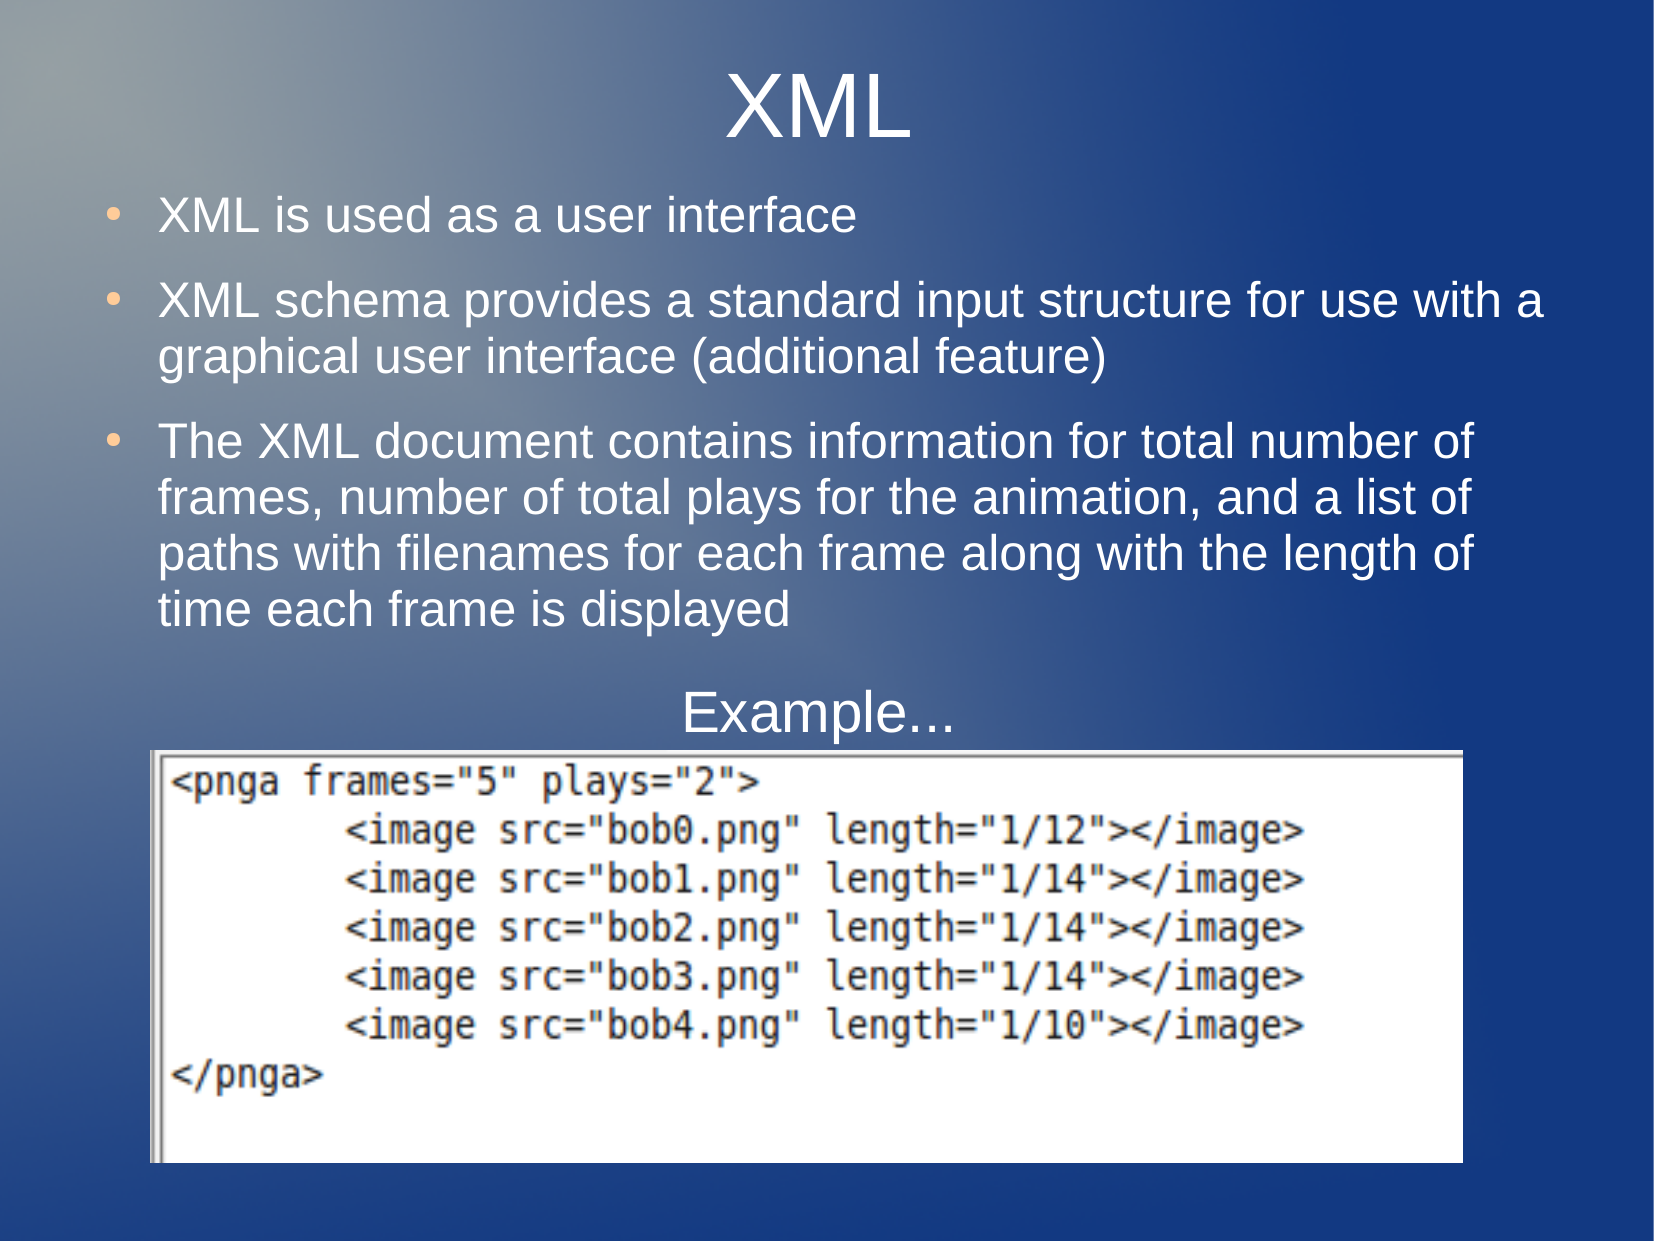

# XML
XML is used as a user interface
XML schema provides a standard input structure for use with a graphical user interface (additional feature)
The XML document contains information for total number of frames, number of total plays for the animation, and a list of paths with filenames for each frame along with the length of time each frame is displayed
Example...